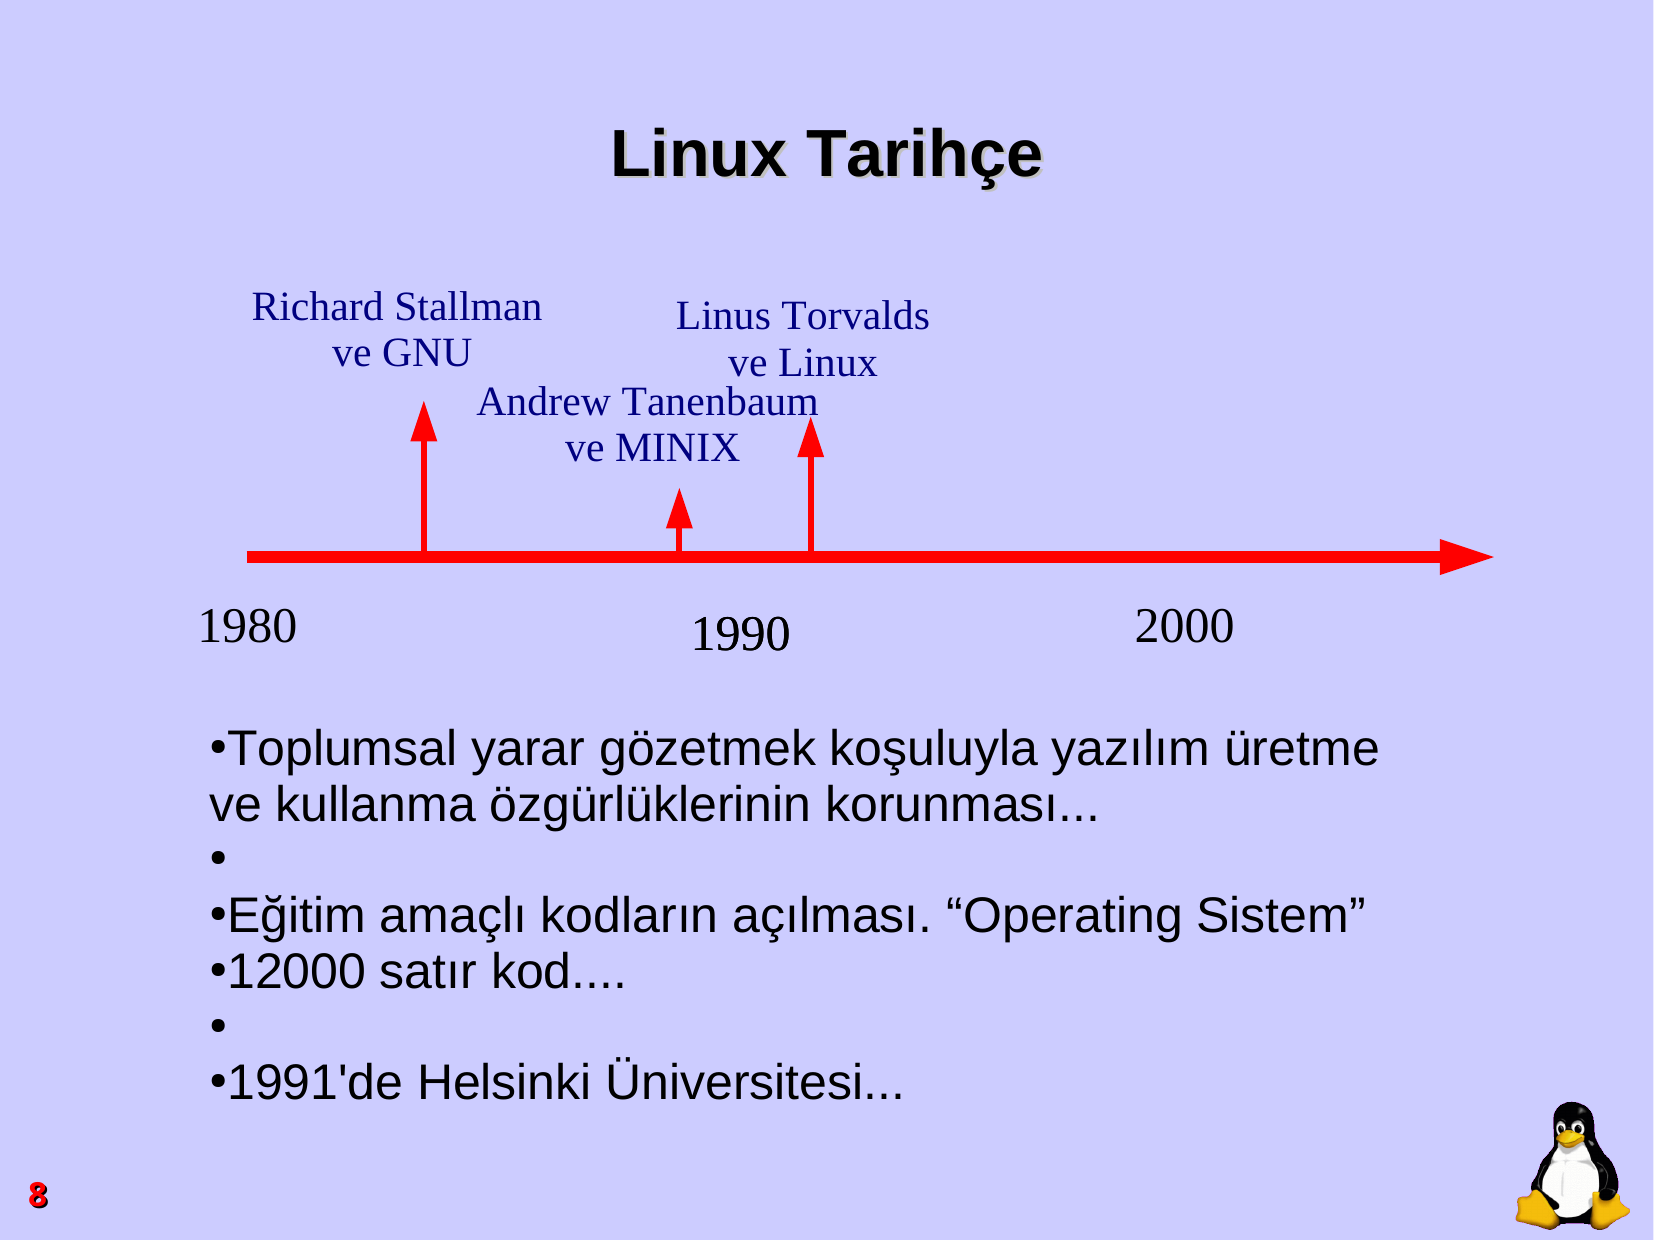

# Linux Tarihçe
Richard Stallman
ve GNU
Linus Torvalds
ve Linux
Andrew Tanenbaum
ve MINIX
2000
1980
1990
1990
Toplumsal yarar gözetmek koşuluyla yazılım üretme ve kullanma özgürlüklerinin korunması...
Eğitim amaçlı kodların açılması. “Operating Sistem”
12000 satır kod....
1991'de Helsinki Üniversitesi...